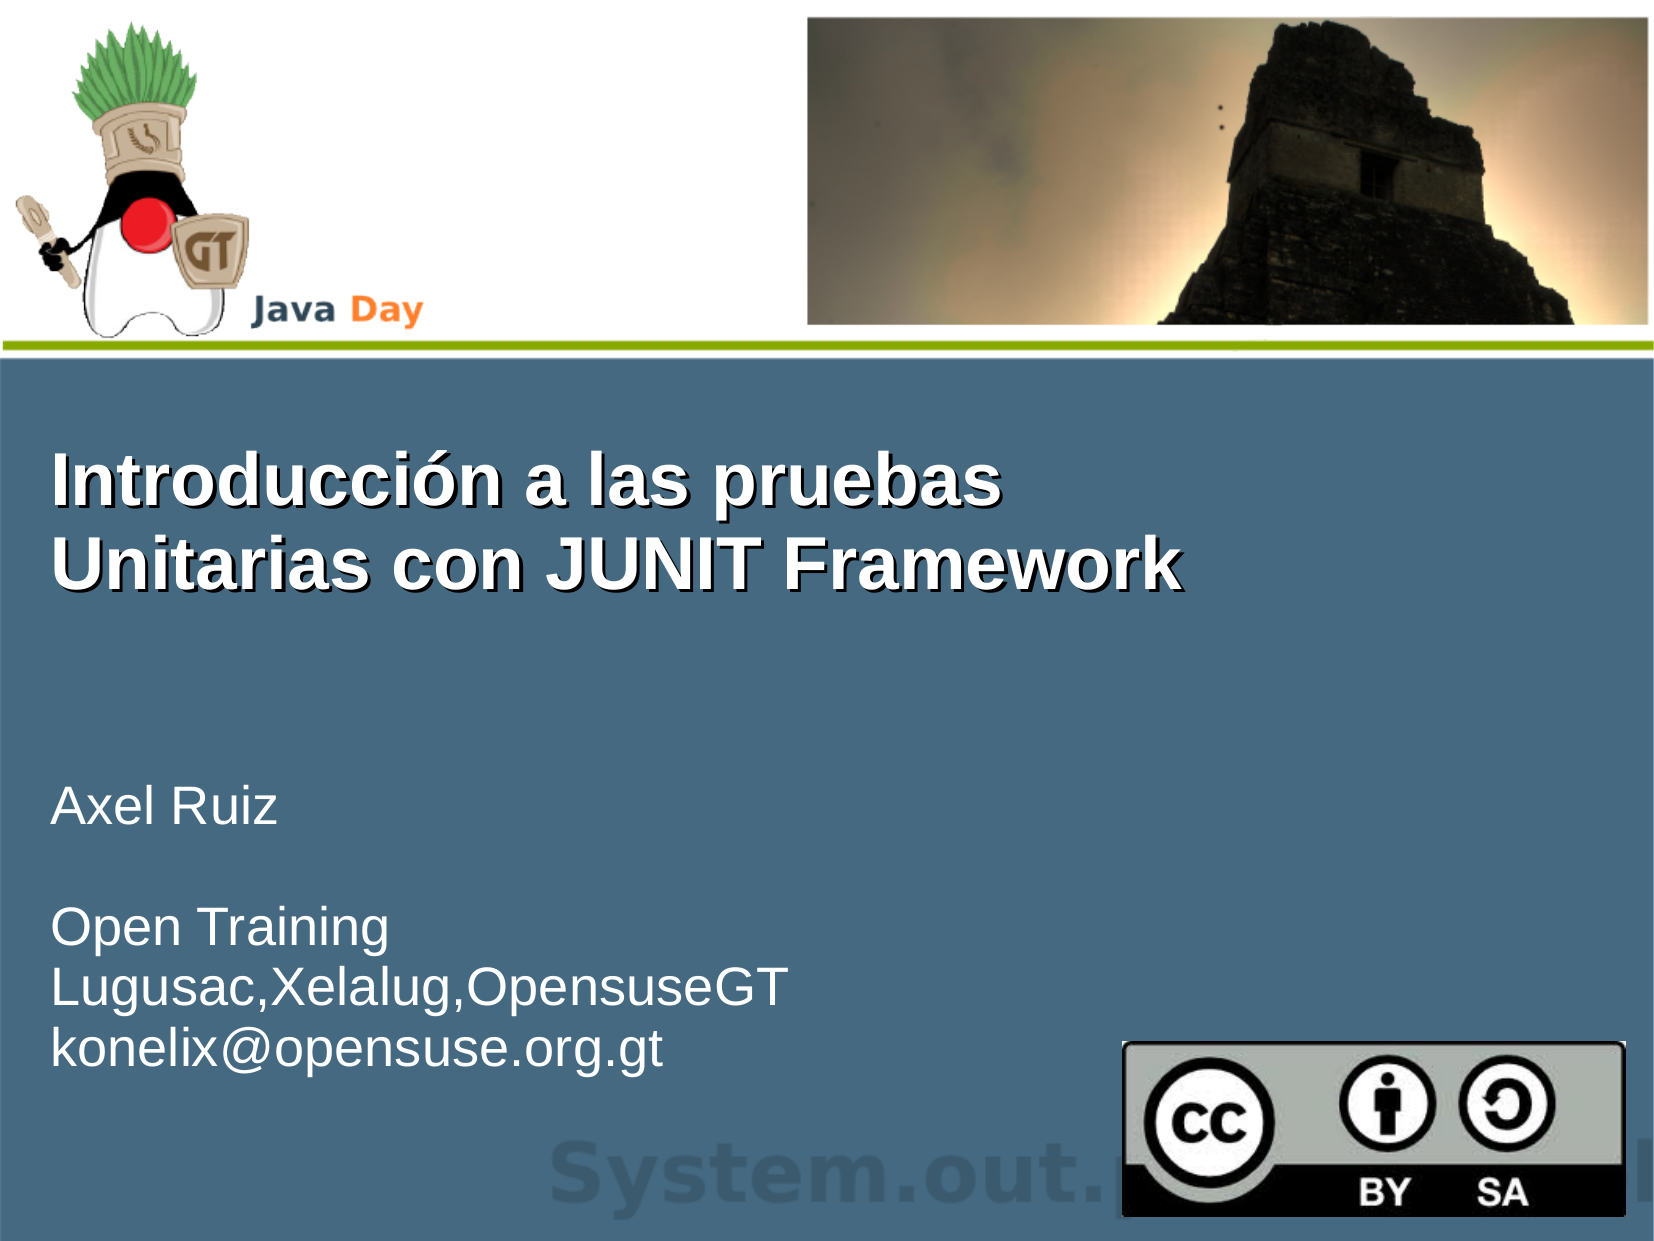

Introducción a las pruebas Unitarias con JUNIT Framework
Axel Ruiz
Open Training
Lugusac,Xelalug,OpensuseGT
konelix@opensuse.org.gt